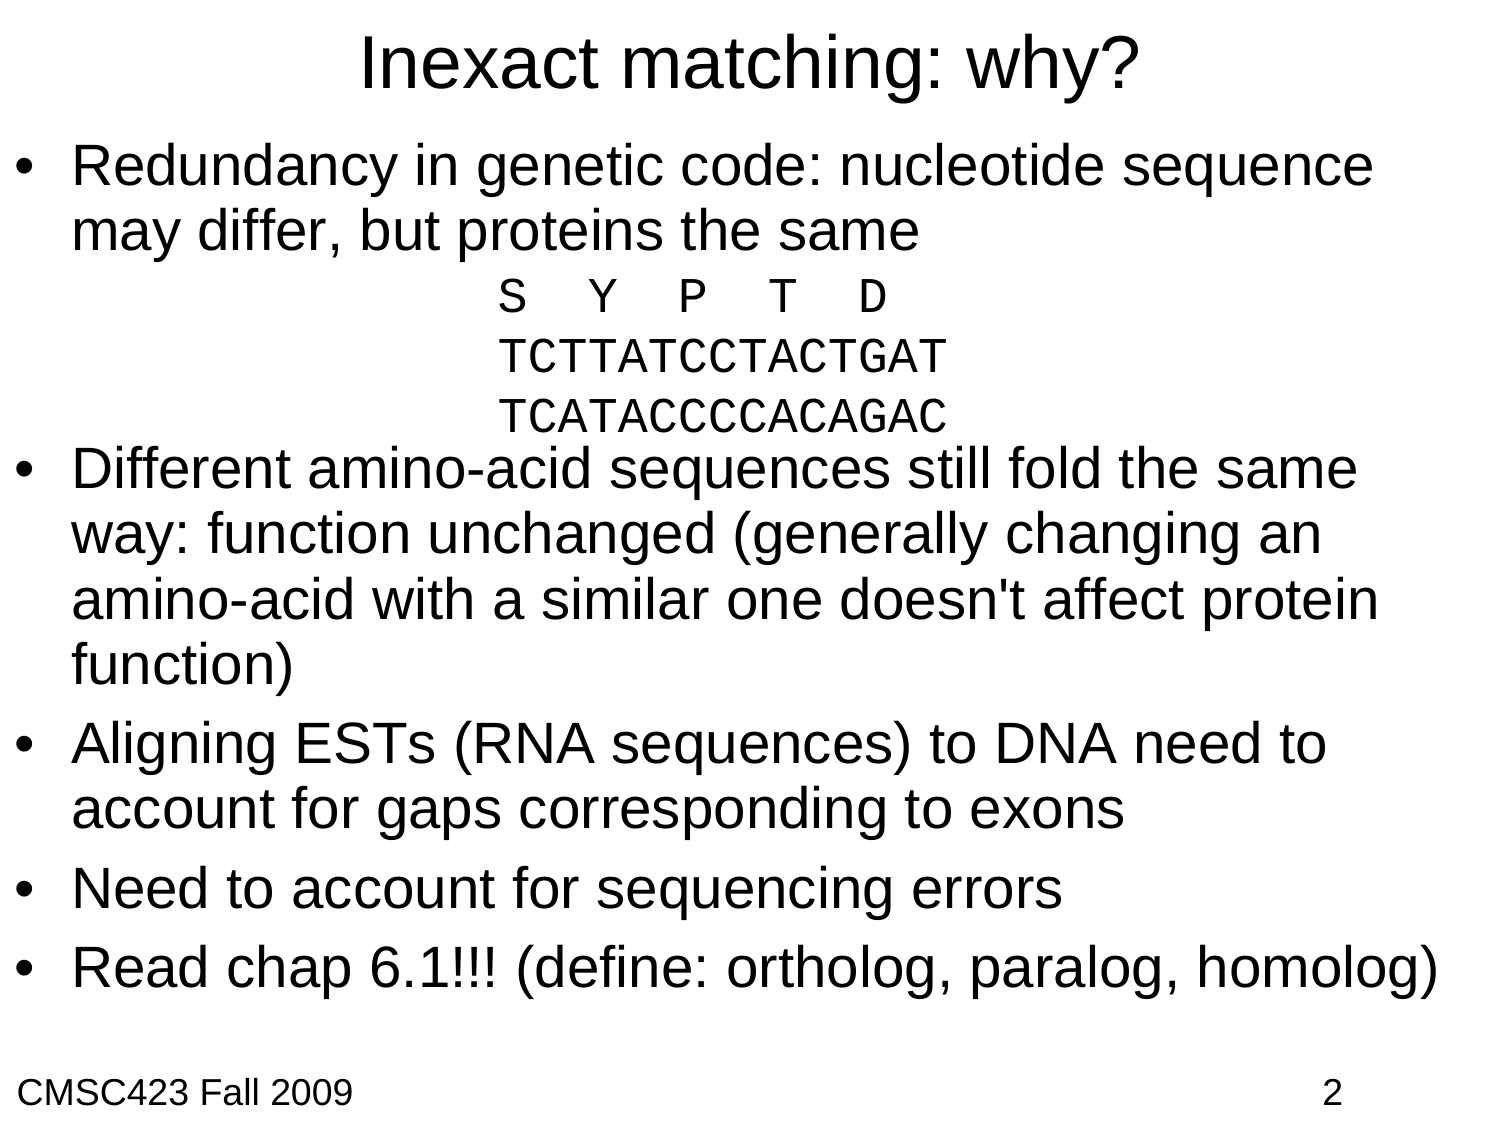

# Inexact matching: why?
Redundancy in genetic code: nucleotide sequence may differ, but proteins the same
Different amino-acid sequences still fold the same way: function unchanged (generally changing an amino-acid with a similar one doesn't affect protein function)
Aligning ESTs (RNA sequences) to DNA need to account for gaps corresponding to exons
Need to account for sequencing errors
Read chap 6.1!!! (define: ortholog, paralog, homolog)
S Y P T D
TCTTATCCTACTGAT
TCATACCCCACAGAC
CMSC423 Fall 2009
2